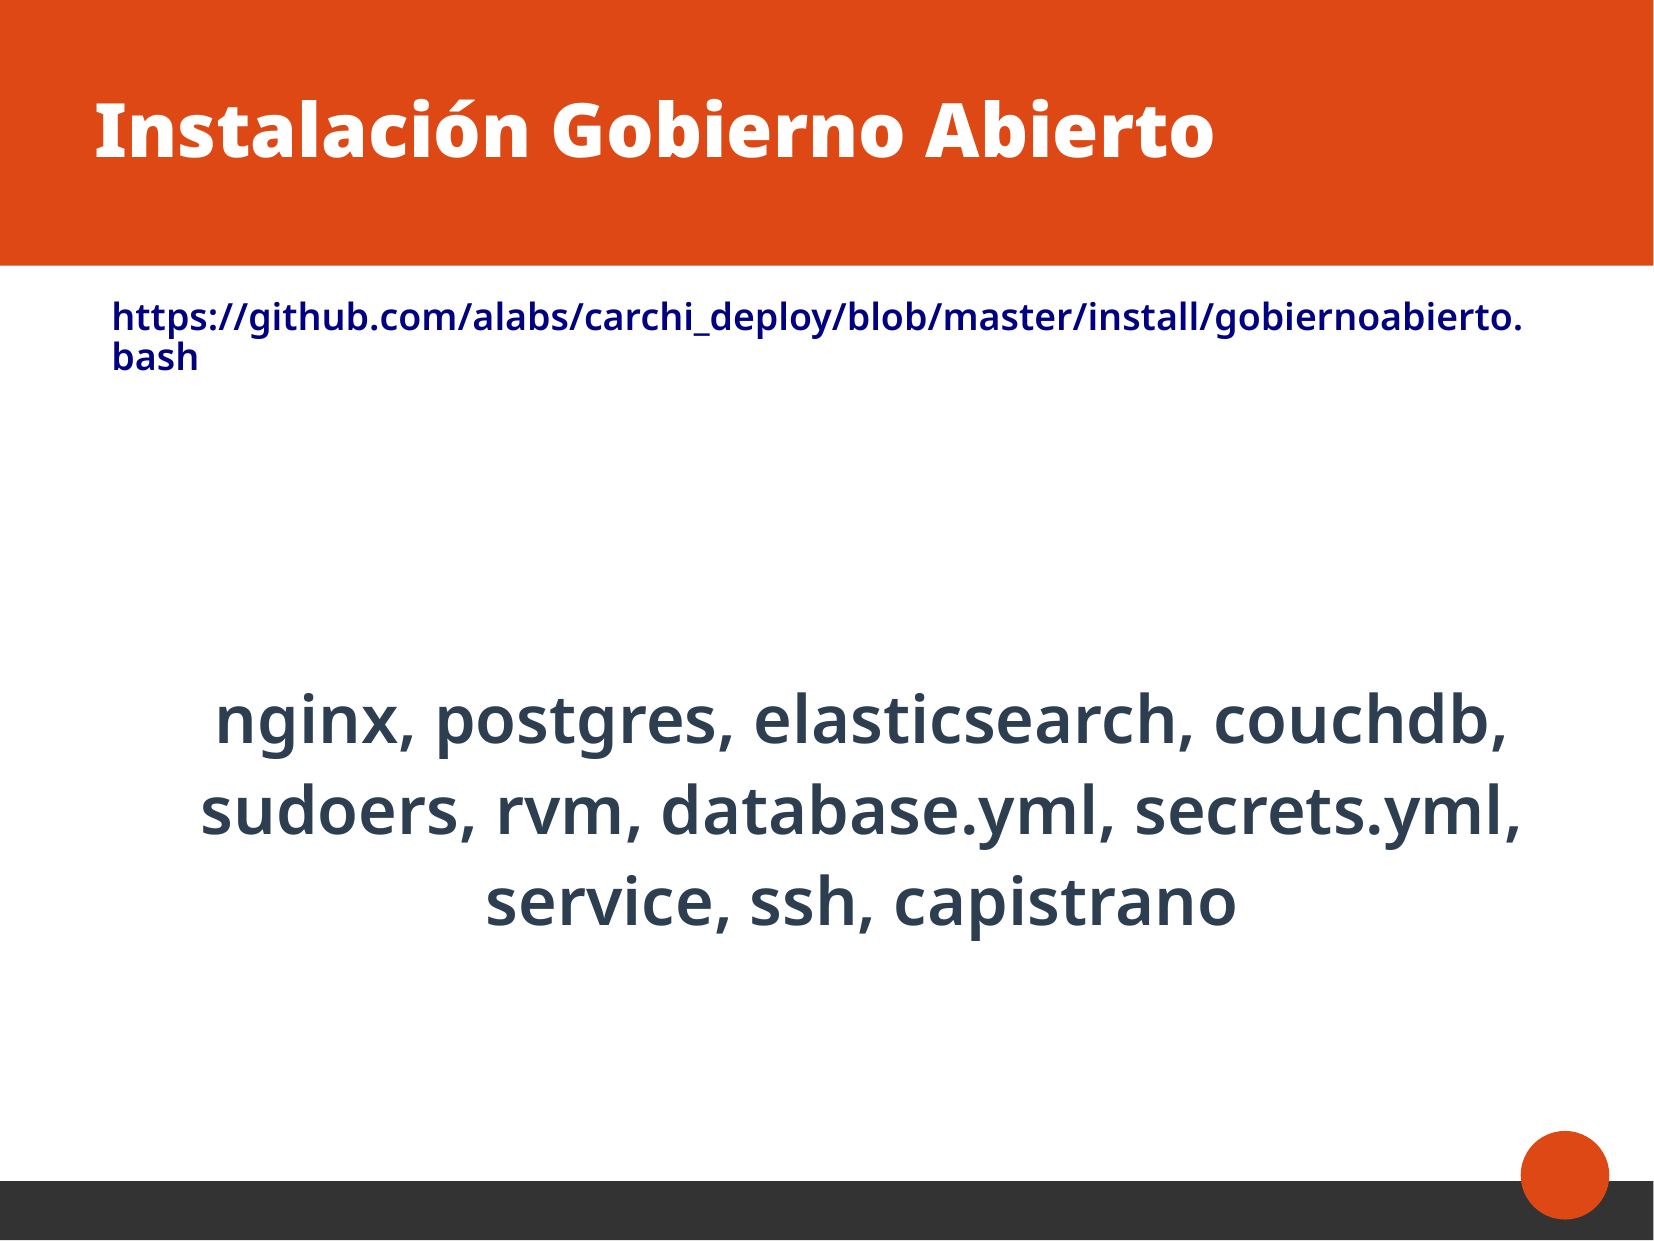

# Instalación Gobierno Abierto
https://github.com/alabs/carchi_deploy/blob/master/install/gobiernoabierto.bash
nginx, postgres, elasticsearch, couchdb, sudoers, rvm, database.yml, secrets.yml, service, ssh, capistrano